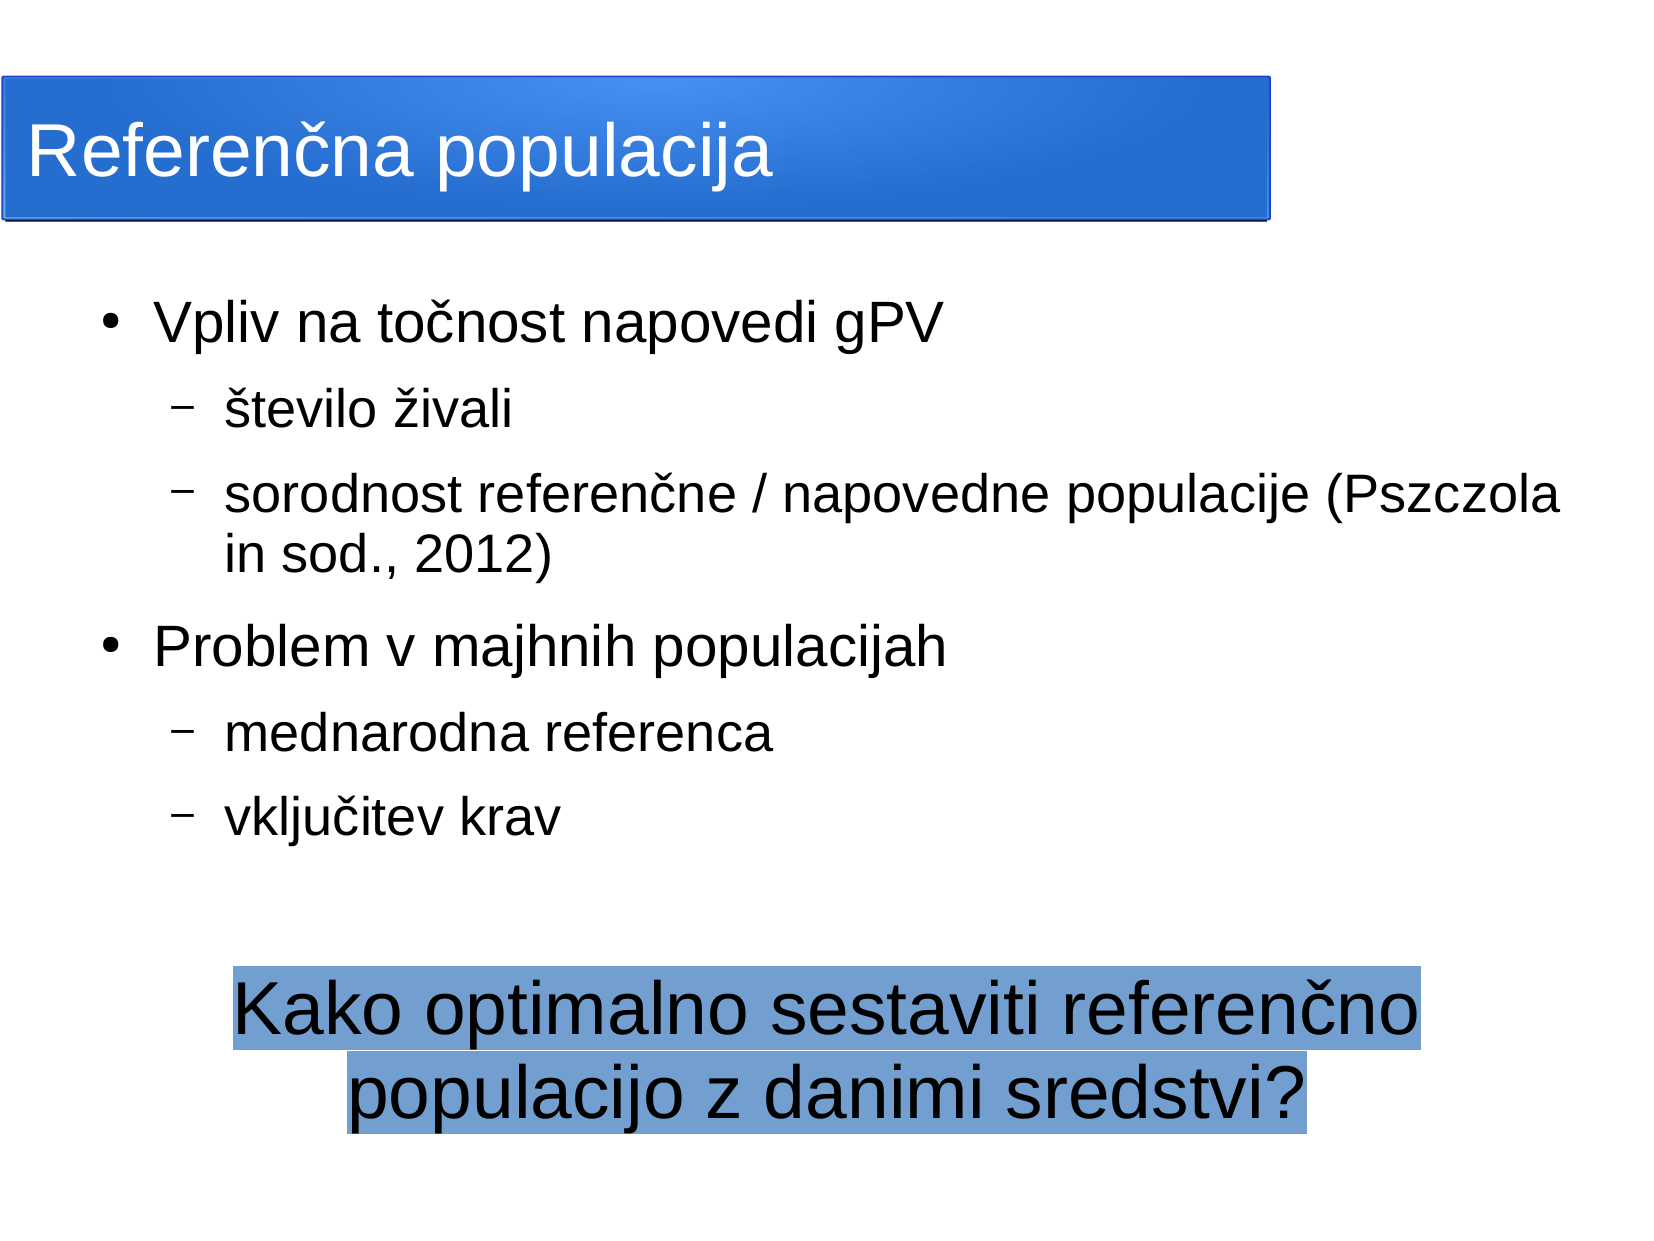

# Referenčna populacija
Vpliv na točnost napovedi gPV
število živali
sorodnost referenčne / napovedne populacije (Pszczola in sod., 2012)
Problem v majhnih populacijah
mednarodna referenca
vključitev krav
Kako optimalno sestaviti referenčno populacijo z danimi sredstvi?